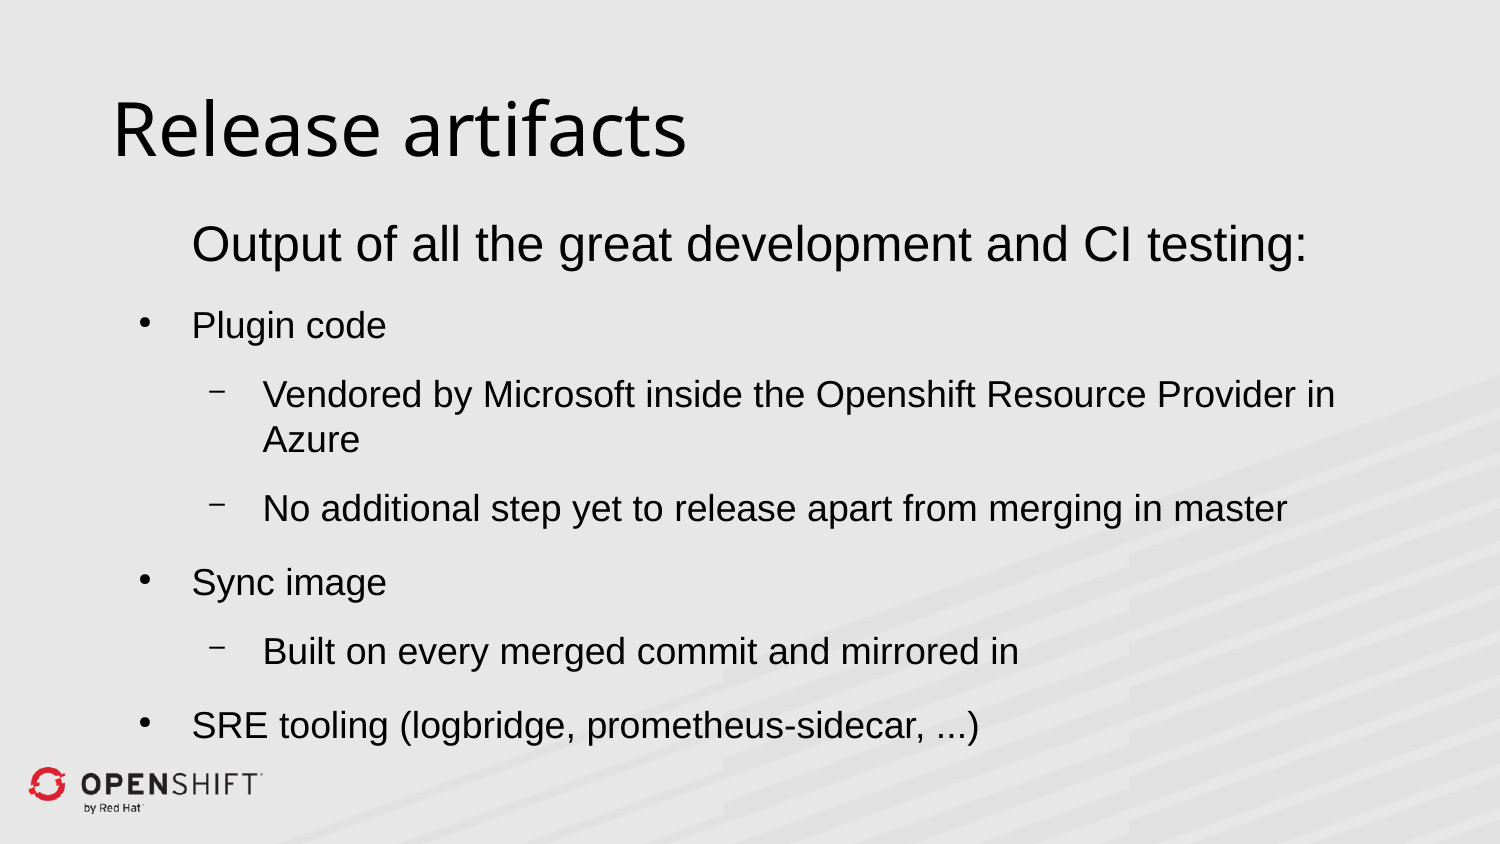

Release artifacts
#
Output of all the great development and CI testing:
Plugin code
Vendored by Microsoft inside the Openshift Resource Provider in Azure
No additional step yet to release apart from merging in master
Sync image
Built on every merged commit and mirrored in
SRE tooling (logbridge, prometheus-sidecar, ...)